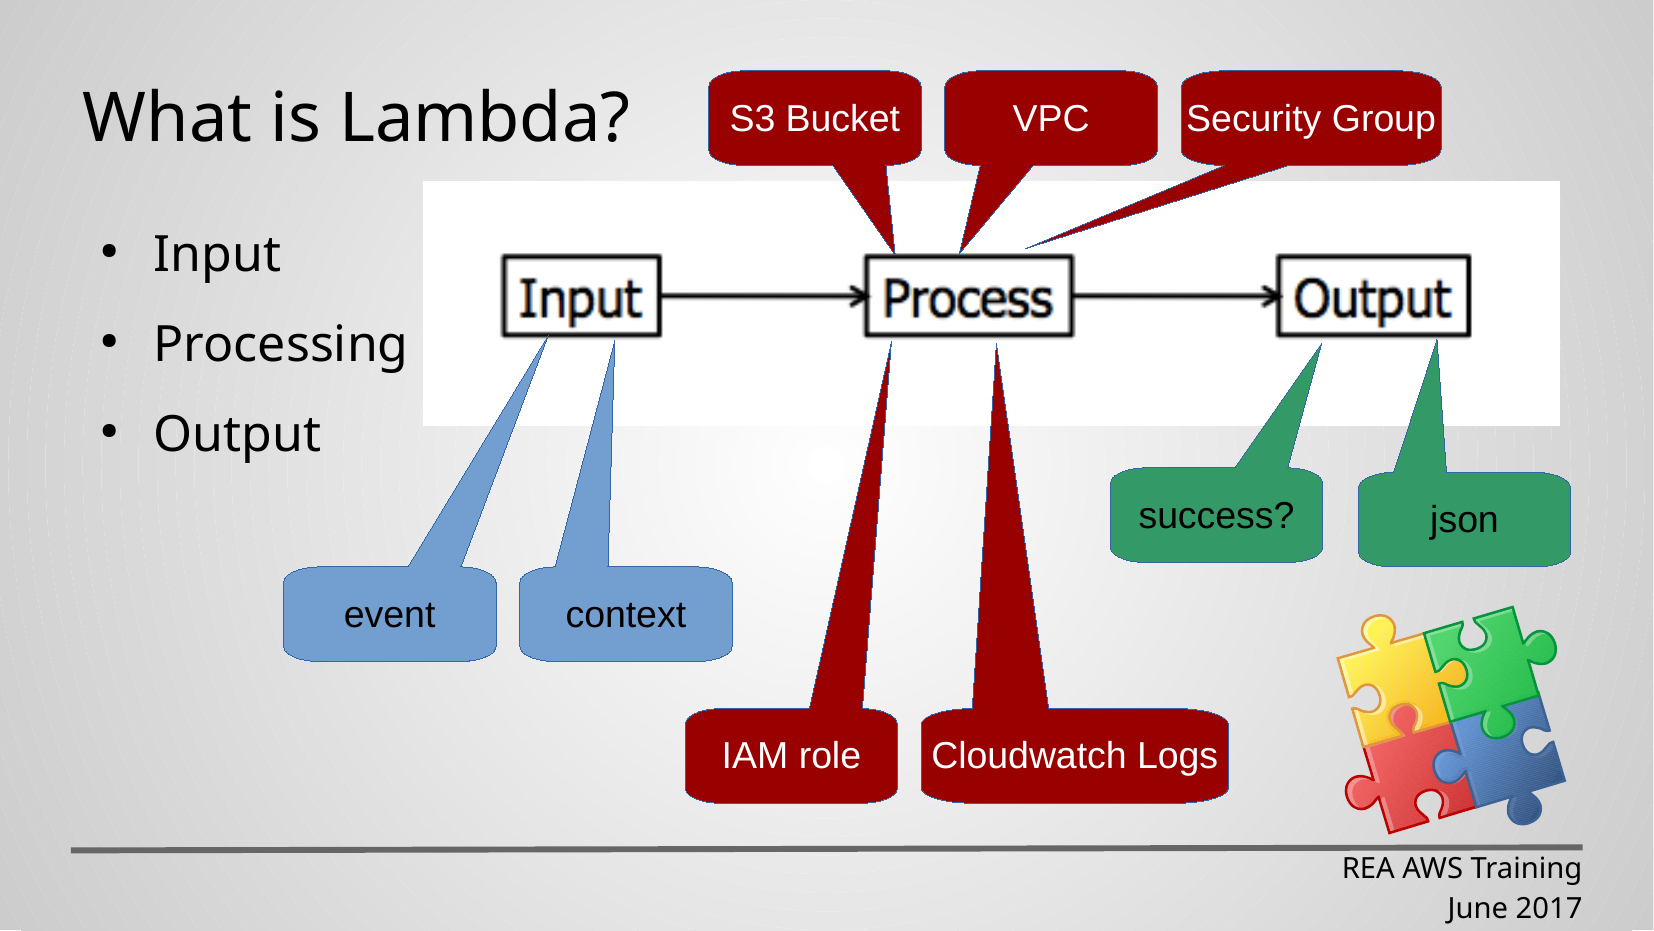

# What is Lambda?
S3 Bucket
VPC
Security Group
Input
Processing
Output
success?
json
event
context
IAM role
Cloudwatch Logs